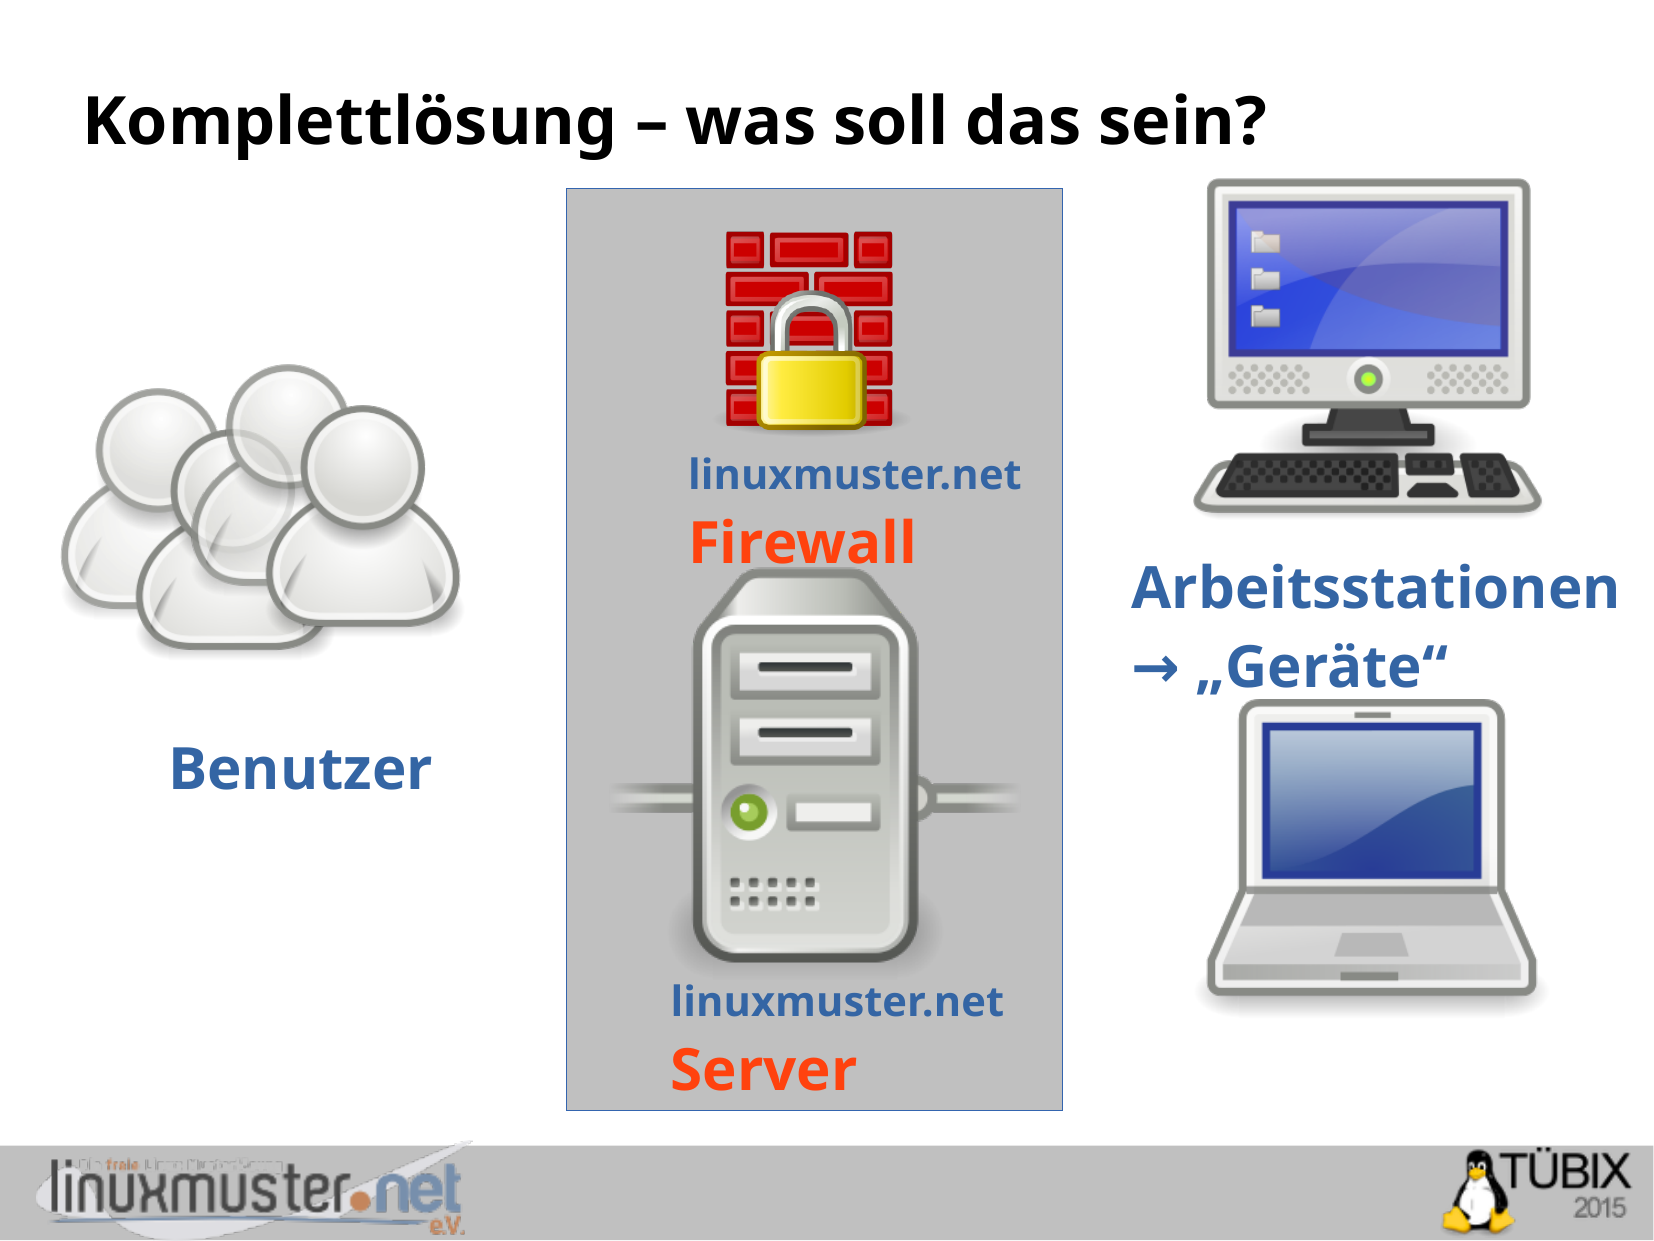

# Komplettlösung – was soll das sein?
linuxmuster.net
Firewall
Arbeitsstationen
→ „Geräte“
Benutzer
linuxmuster.net
Server